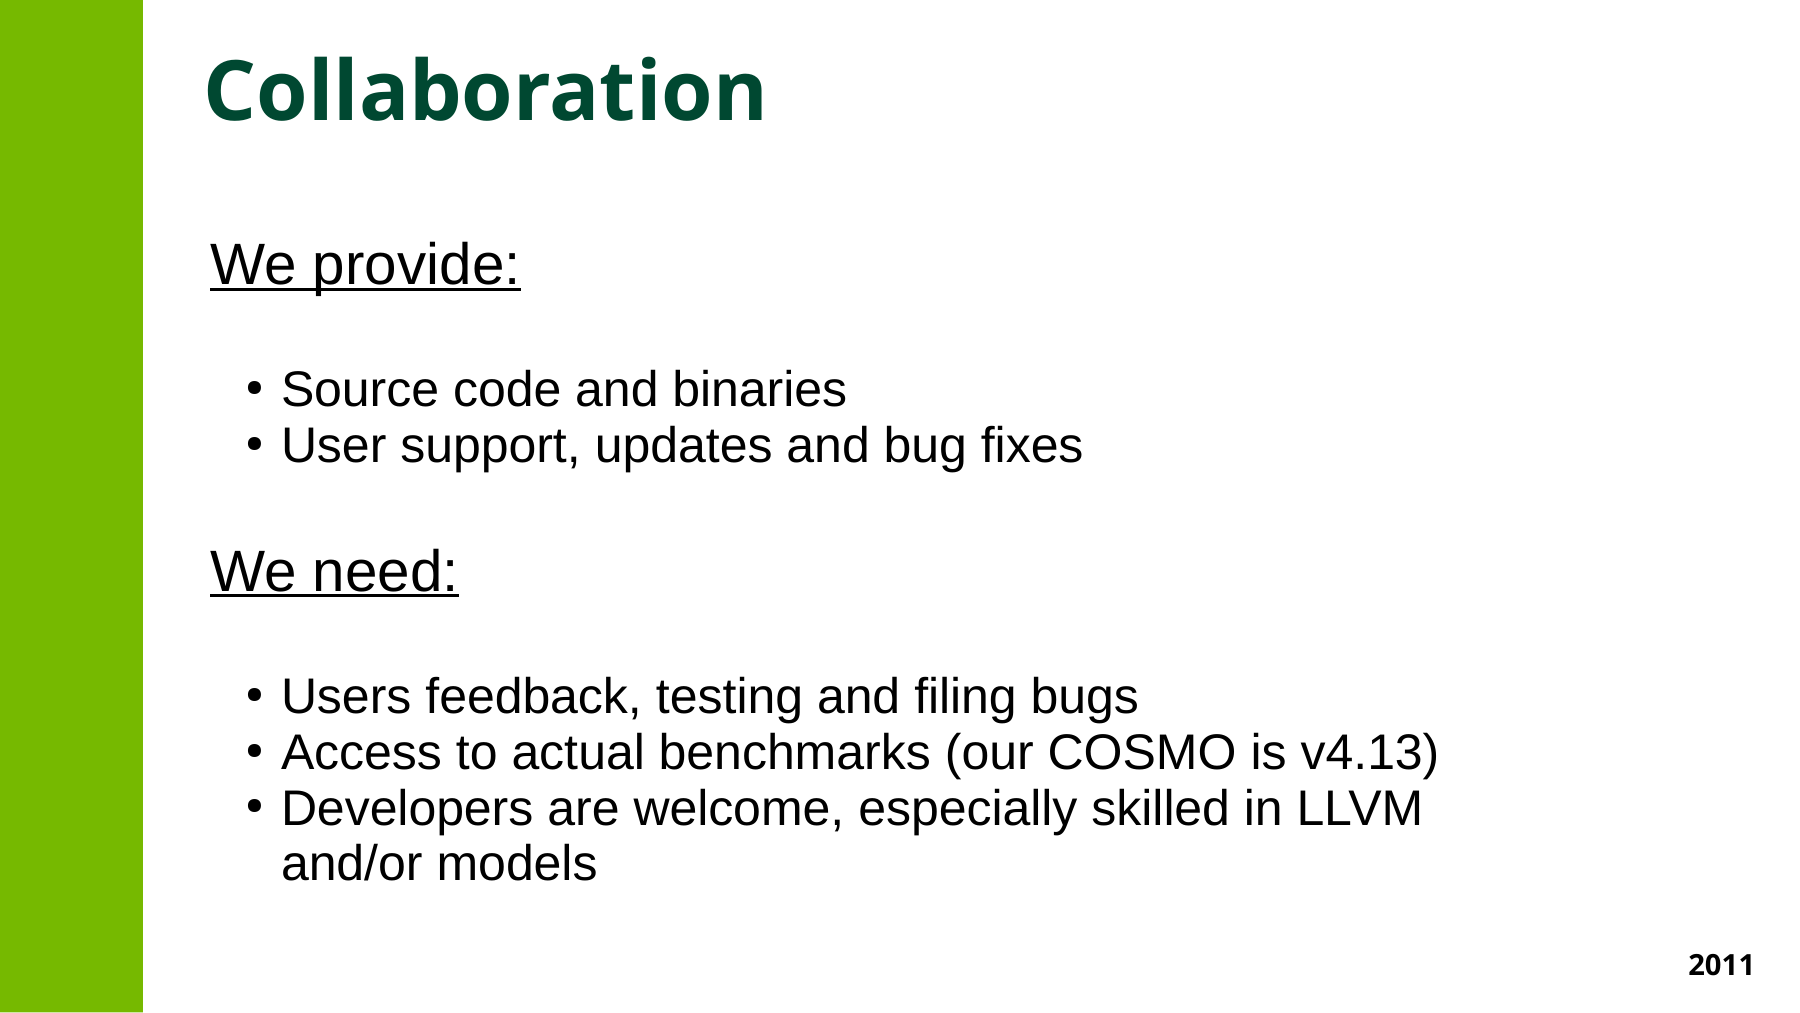

# Collaboration
We provide:
Source code and binaries
User support, updates and bug fixes
We need:
Users feedback, testing and filing bugs
Access to actual benchmarks (our COSMO is v4.13)
Developers are welcome, especially skilled in LLVM and/or models